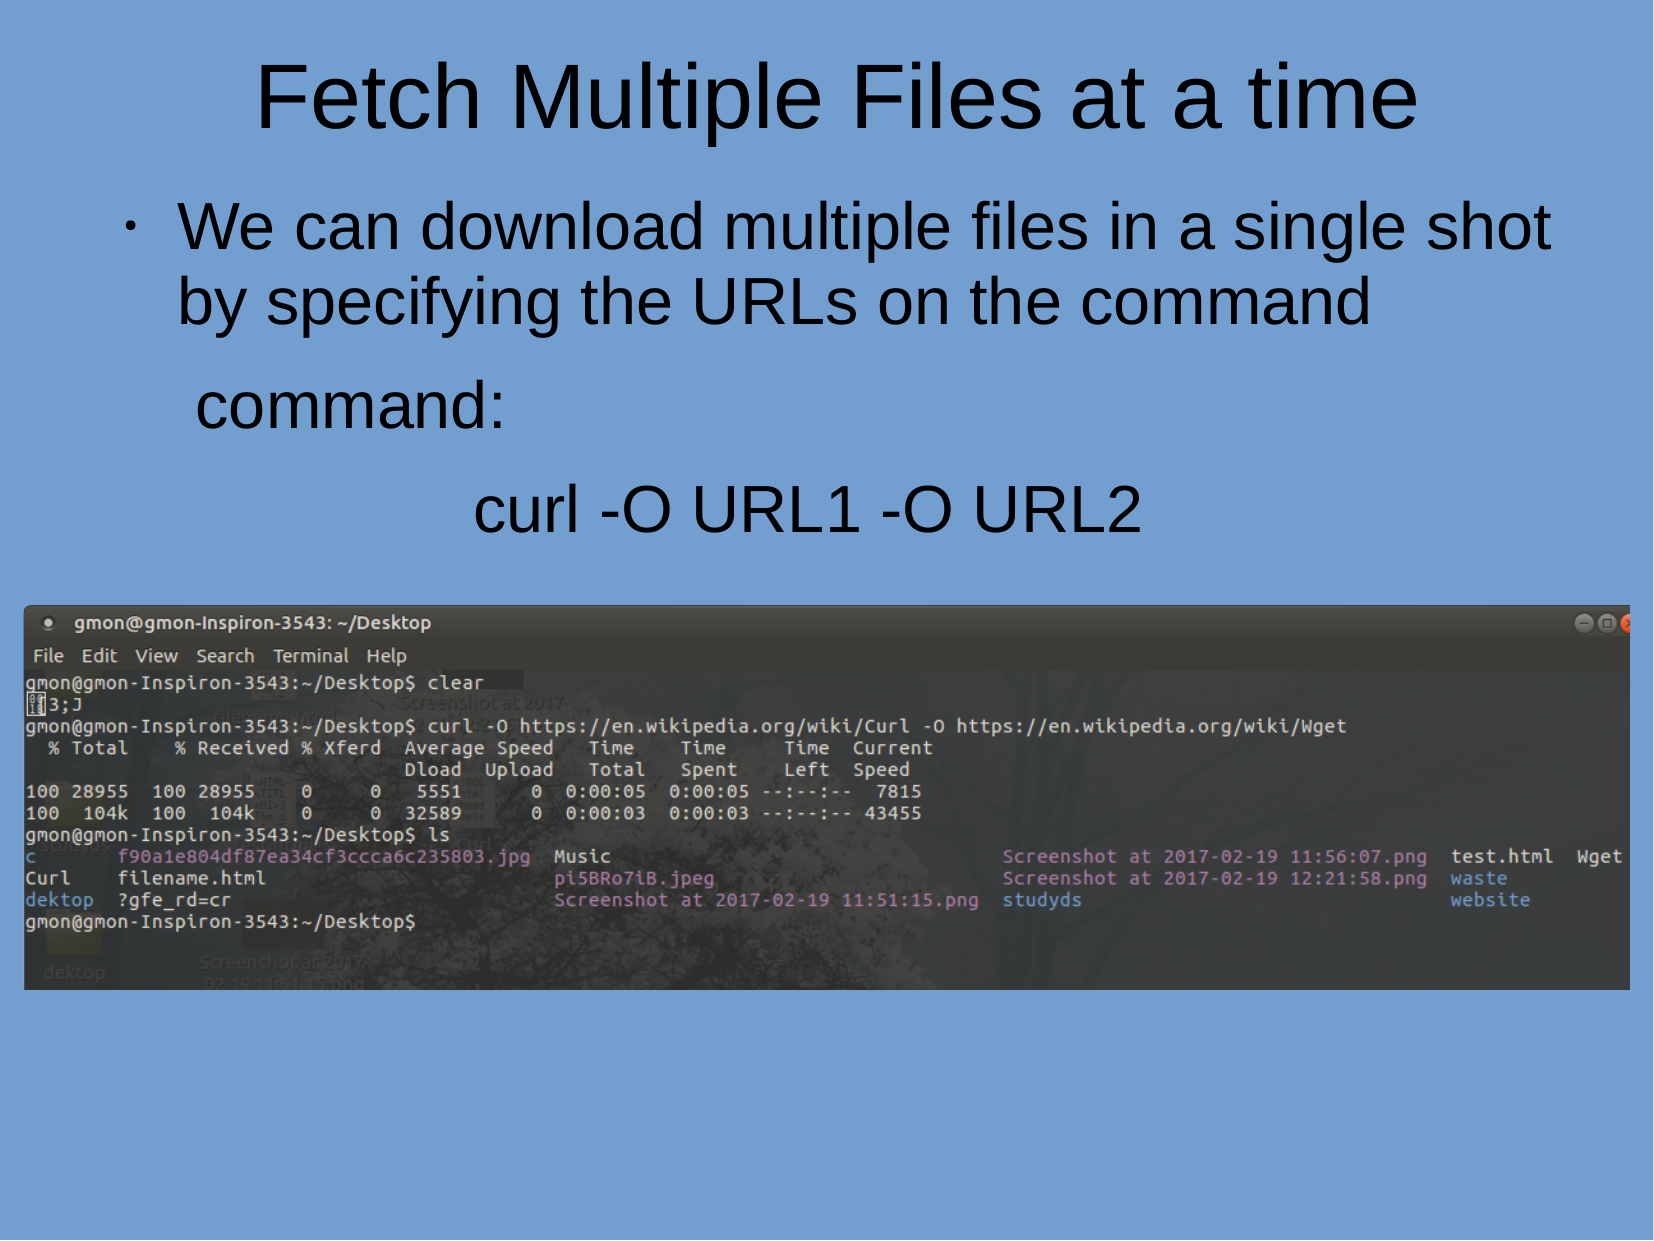

# Fetch Multiple Files at a time
We can download multiple files in a single shot by specifying the URLs on the command
 command:
 curl -O URL1 -O URL2